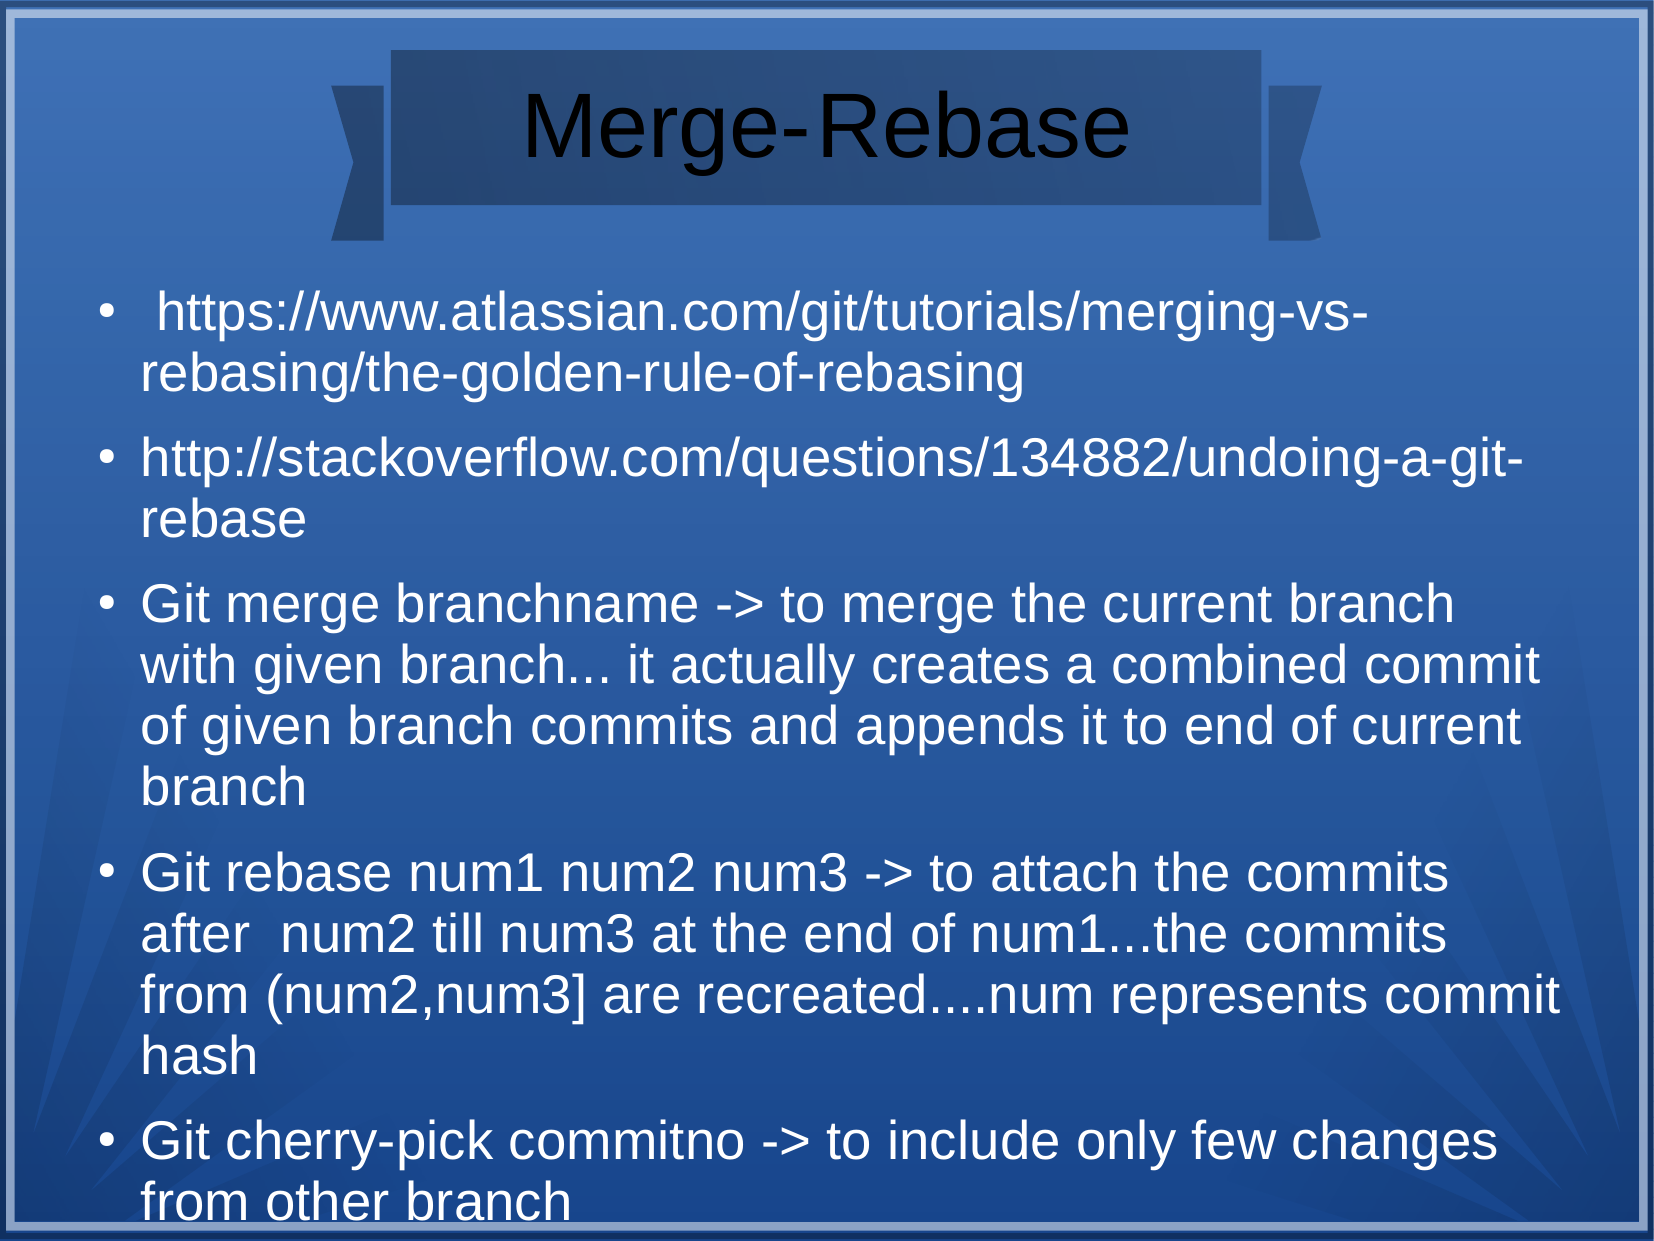

# Merge-	Rebase
 https://www.atlassian.com/git/tutorials/merging-vs-rebasing/the-golden-rule-of-rebasing
http://stackoverflow.com/questions/134882/undoing-a-git-rebase
Git merge branchname -> to merge the current branch with given branch... it actually creates a combined commit of given branch commits and appends it to end of current branch
Git rebase num1 num2 num3 -> to attach the commits after num2 till num3 at the end of num1...the commits from (num2,num3] are recreated....num represents commit hash
Git cherry-pick commitno -> to include only few changes from other branch